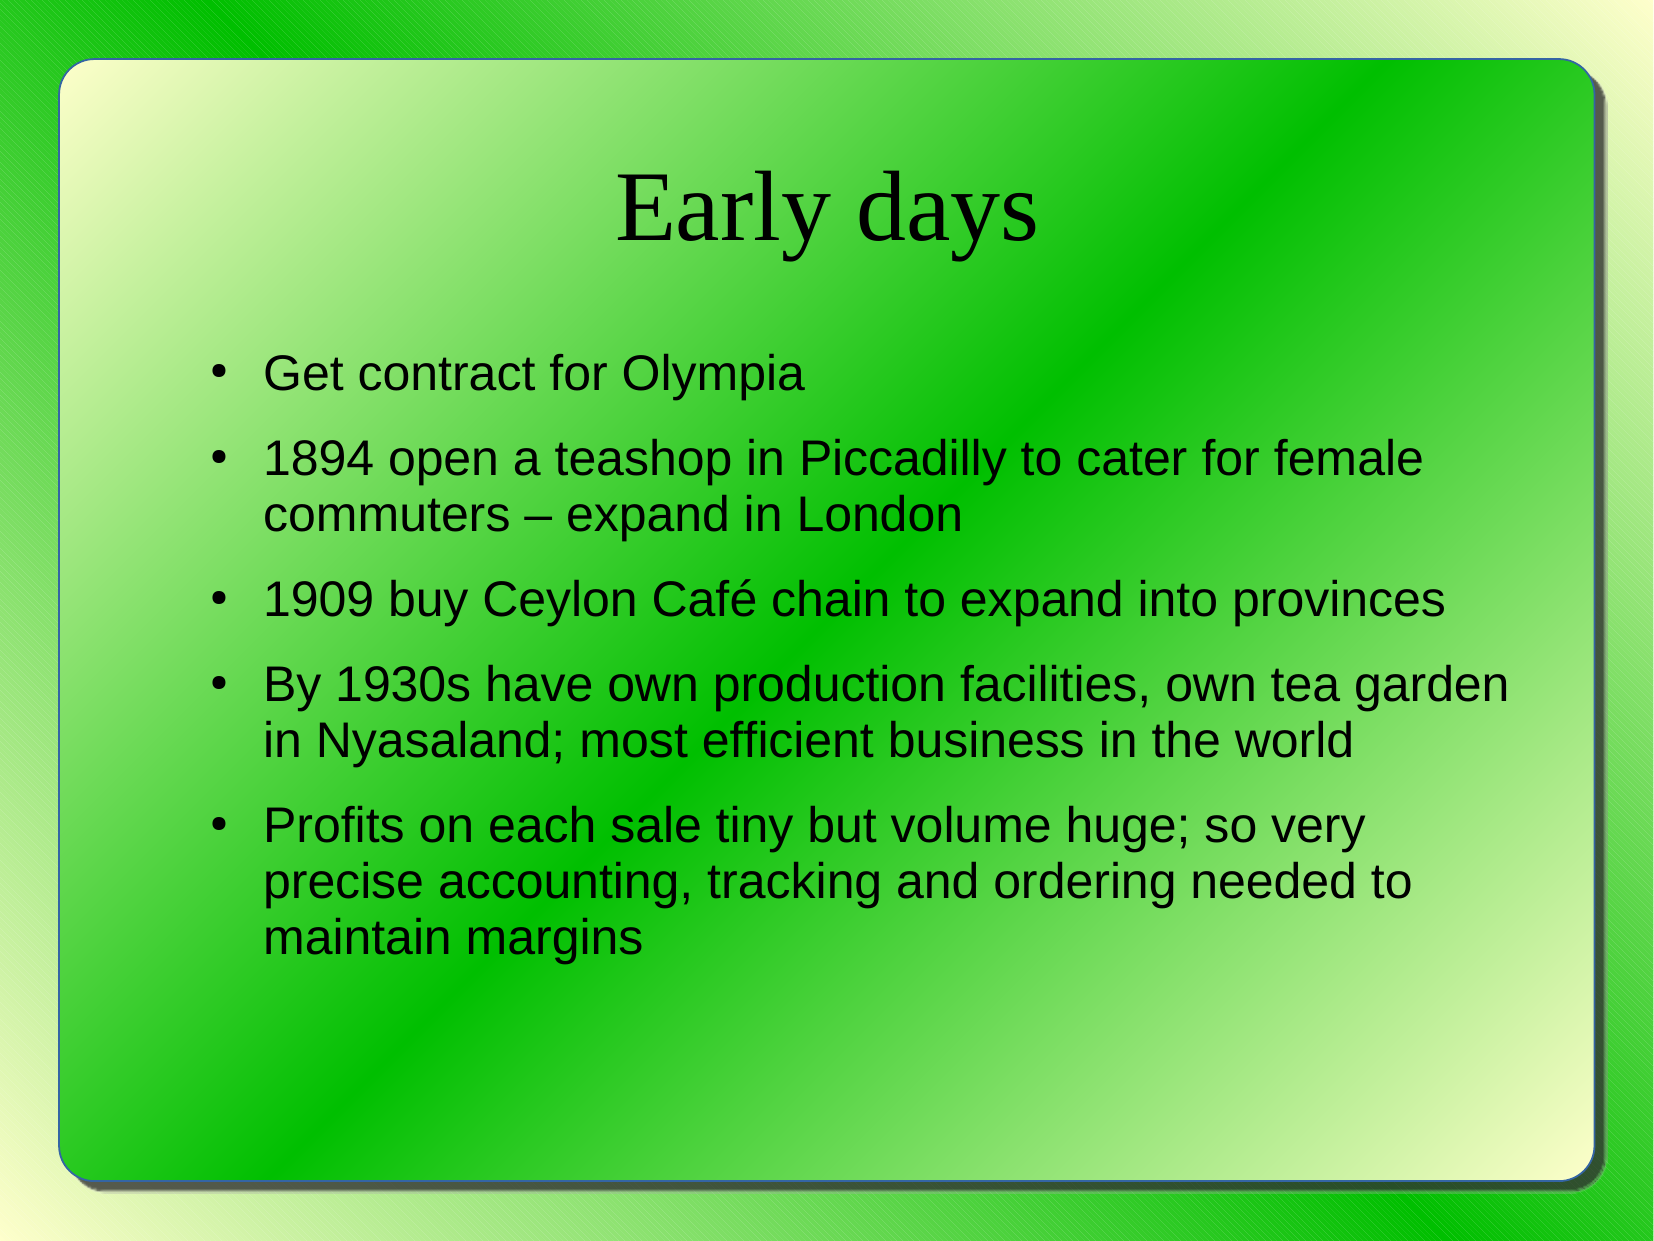

# Early days
Get contract for Olympia
1894 open a teashop in Piccadilly to cater for female commuters – expand in London
1909 buy Ceylon Café chain to expand into provinces
By 1930s have own production facilities, own tea garden in Nyasaland; most efficient business in the world
Profits on each sale tiny but volume huge; so very precise accounting, tracking and ordering needed to maintain margins